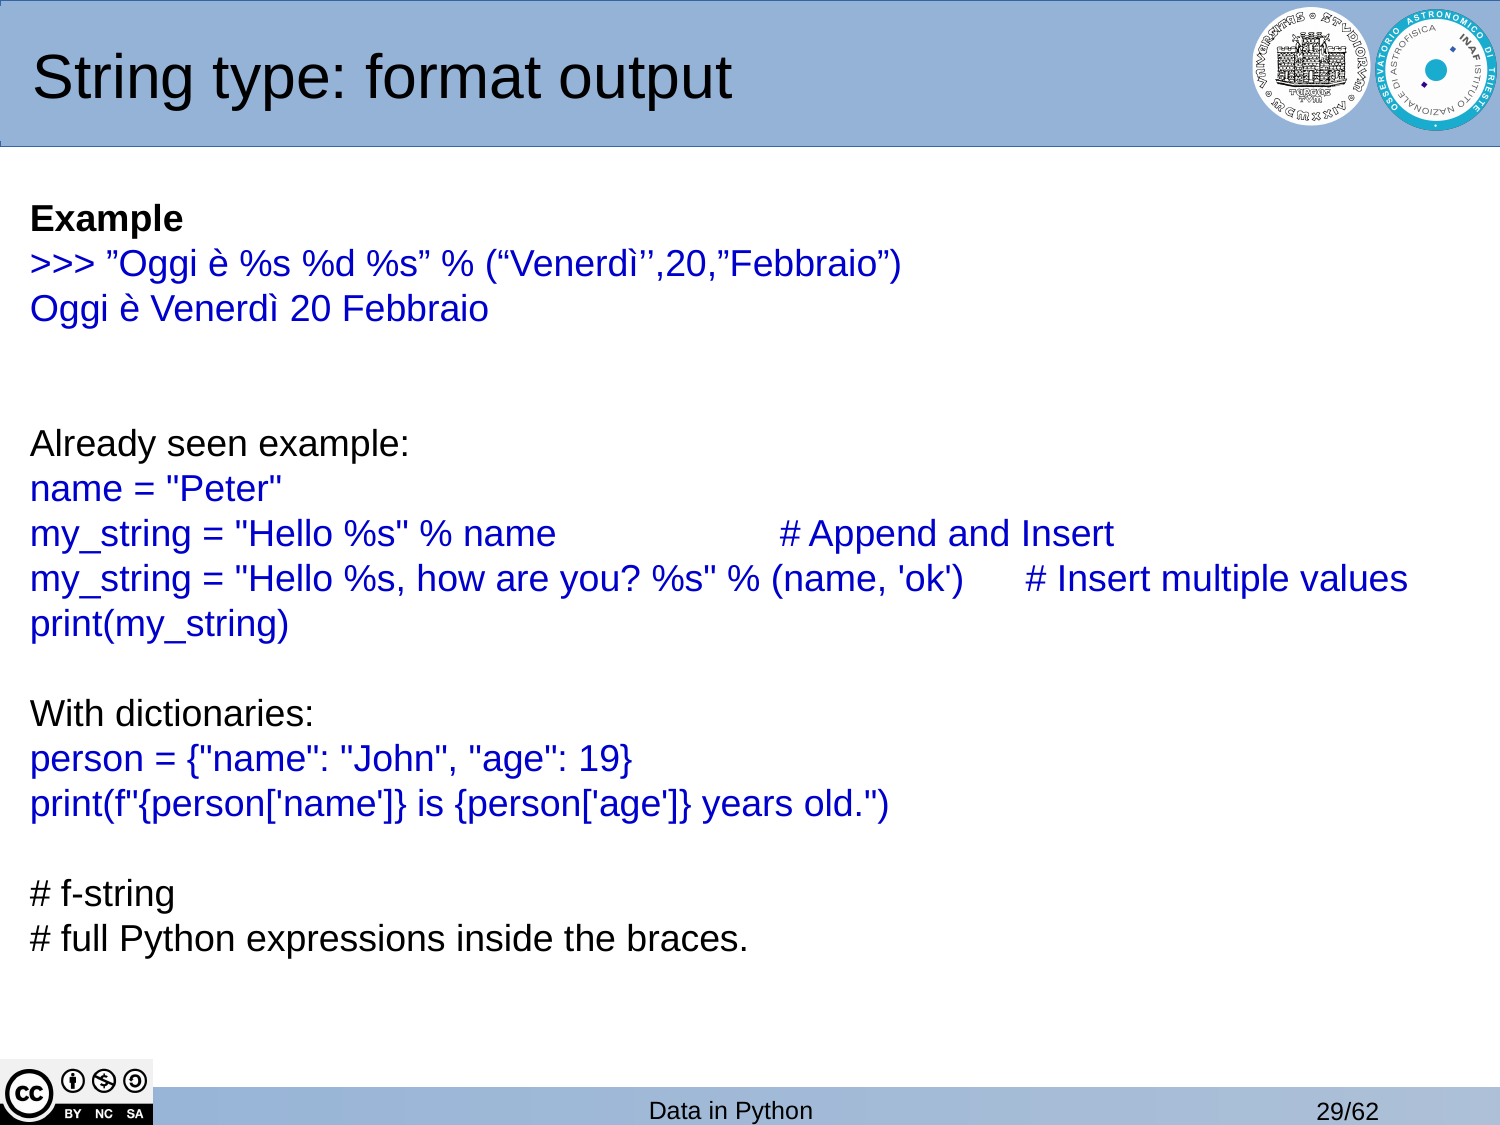

String type: format output
# Example
>>> ”Oggi è %s %d %s” % (“Venerdì’’,20,”Febbraio”)
Oggi è Venerdì 20 Febbraio
Already seen example:
name = "Peter"
my_string = "Hello %s" % name			# Append and Insert
my_string = "Hello %s, how are you? %s" % (name, 'ok')	 # Insert multiple values
print(my_string)
With dictionaries:
person = {"name": "John", "age": 19}
print(f"{person['name']} is {person['age']} years old.")
# f-string
# full Python expressions inside the braces.